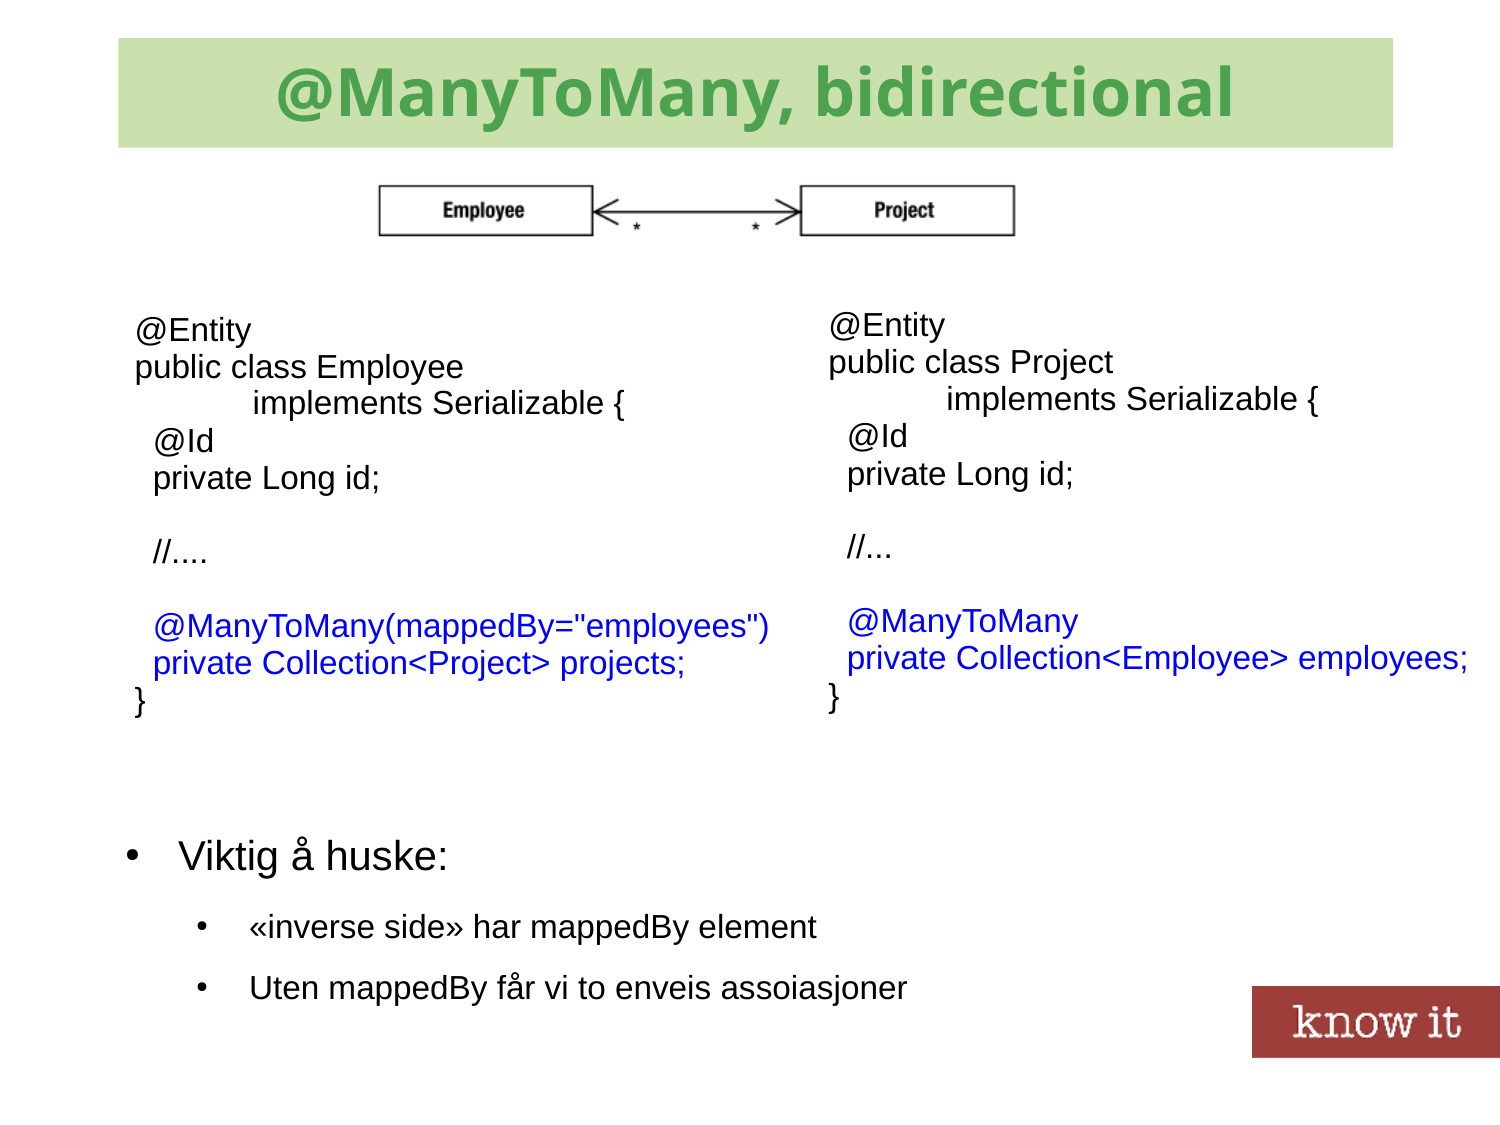

@ManyToMany, bidirectional
@Entity
public class Project
		implements Serializable {
 @Id
 private Long id;
 //...
 @ManyToMany
 private Collection<Employee> employees;
}
@Entity
public class Employee
		implements Serializable {
 @Id
 private Long id;
 //....
 @ManyToMany(mappedBy="employees")
 private Collection<Project> projects;
}
# Viktig å huske:
«inverse side» har mappedBy element
Uten mappedBy får vi to enveis assoiasjoner